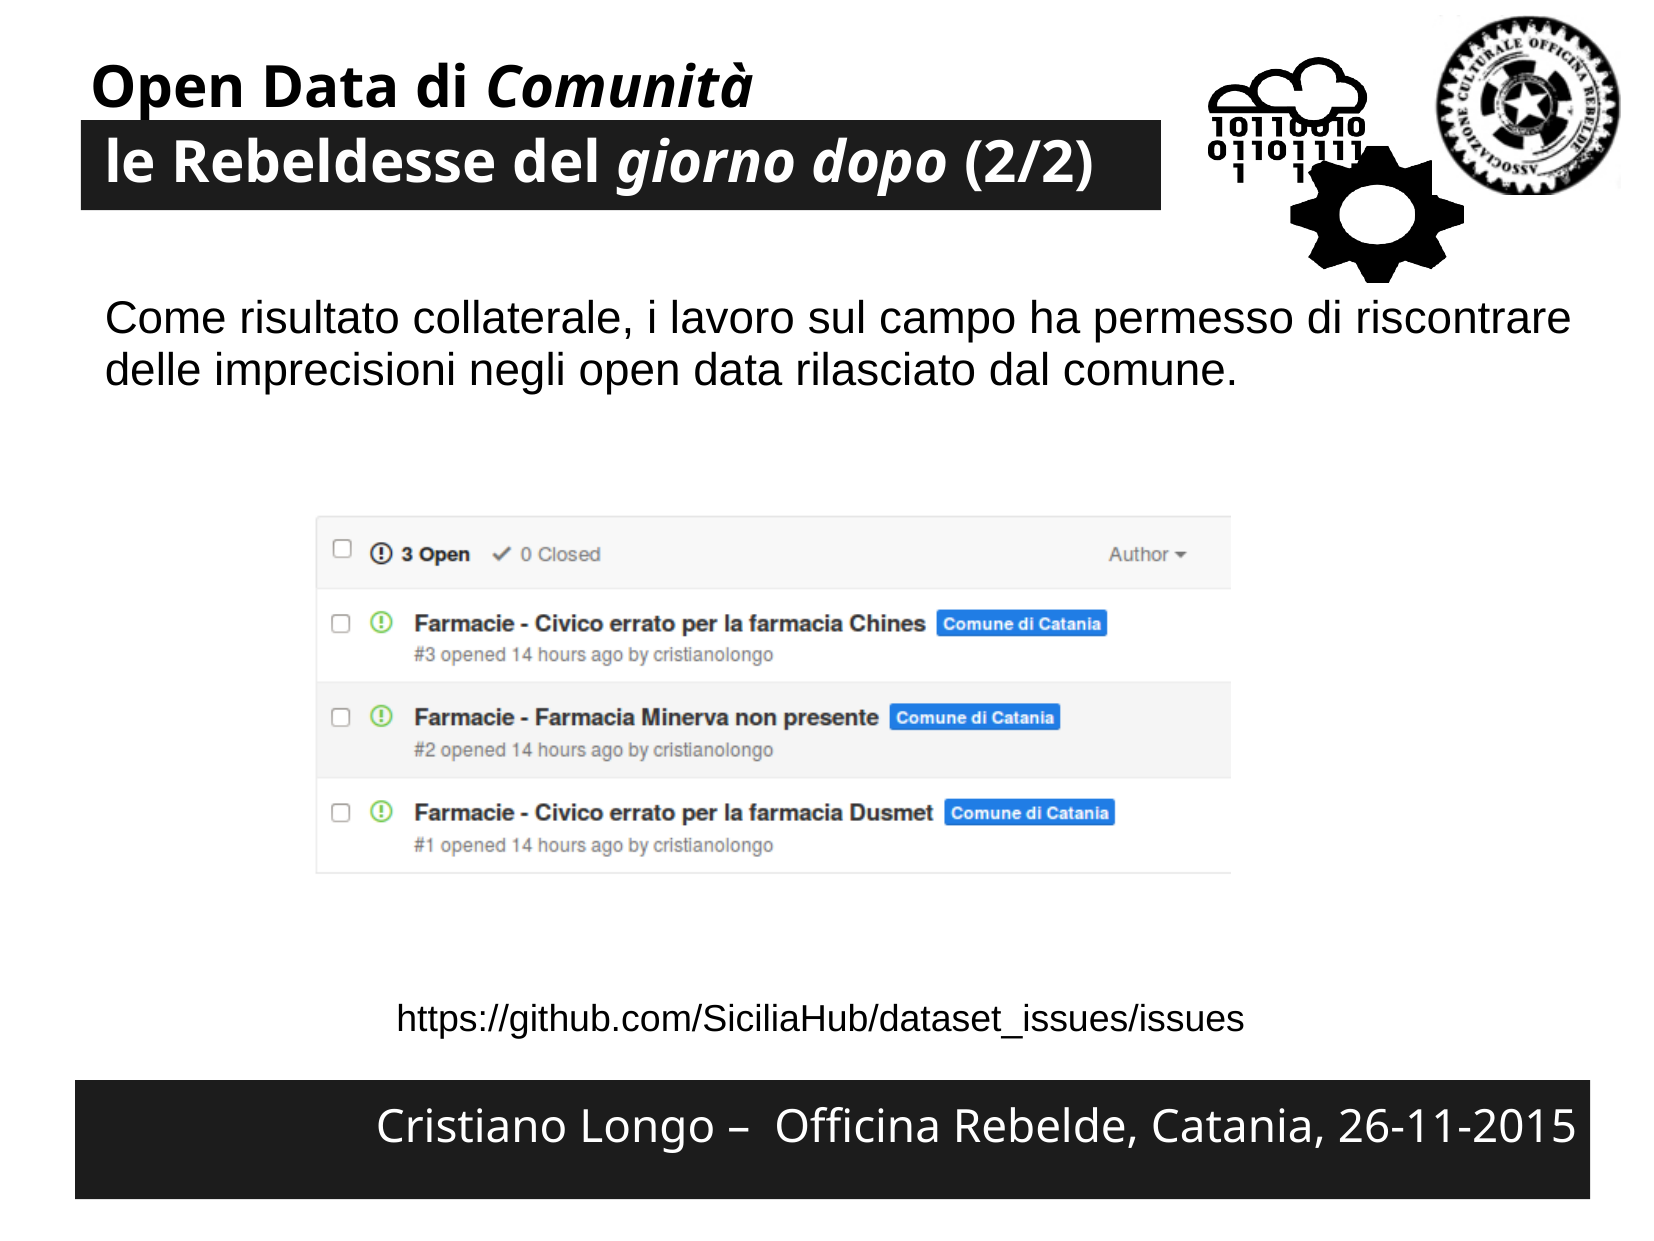

# Open Data di Comunità
 le Rebeldesse del giorno dopo (2/2)
Come risultato collaterale, i lavoro sul campo ha permesso di riscontrare delle imprecisioni negli open data rilasciato dal comune.
https://github.com/SiciliaHub/dataset_issues/issues
 Cristiano Longo – Officina Rebelde, Catania, 26-11-2015